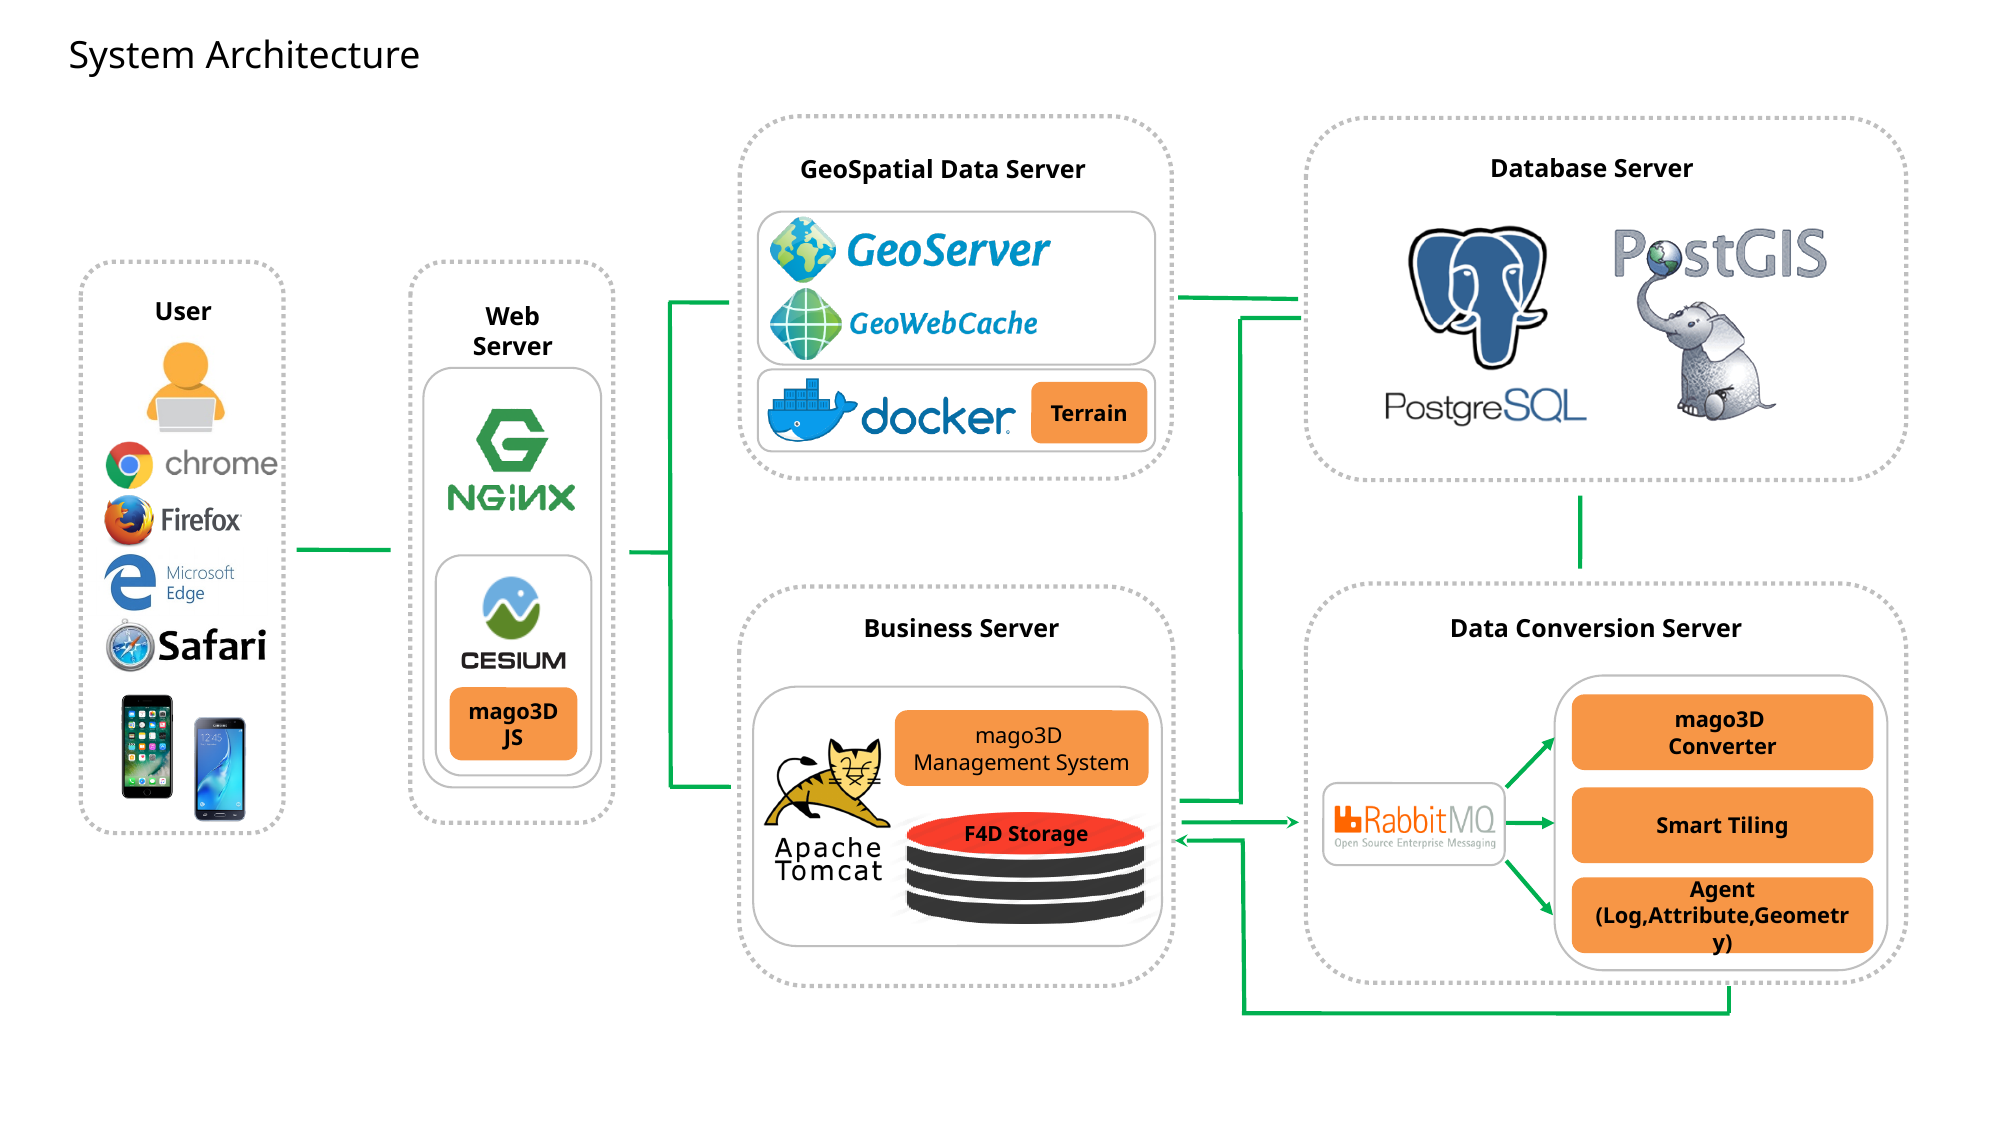

System Architecture
GeoSpatial Data Server
Terrain
Database Server
User
Web Server
mago3D
JS
Data Conversion Server
mago3D
Converter
Smart Tiling
Agent
(Log,Attribute,Geometry)
Business Server
mago3D
Management System
F4D Storage